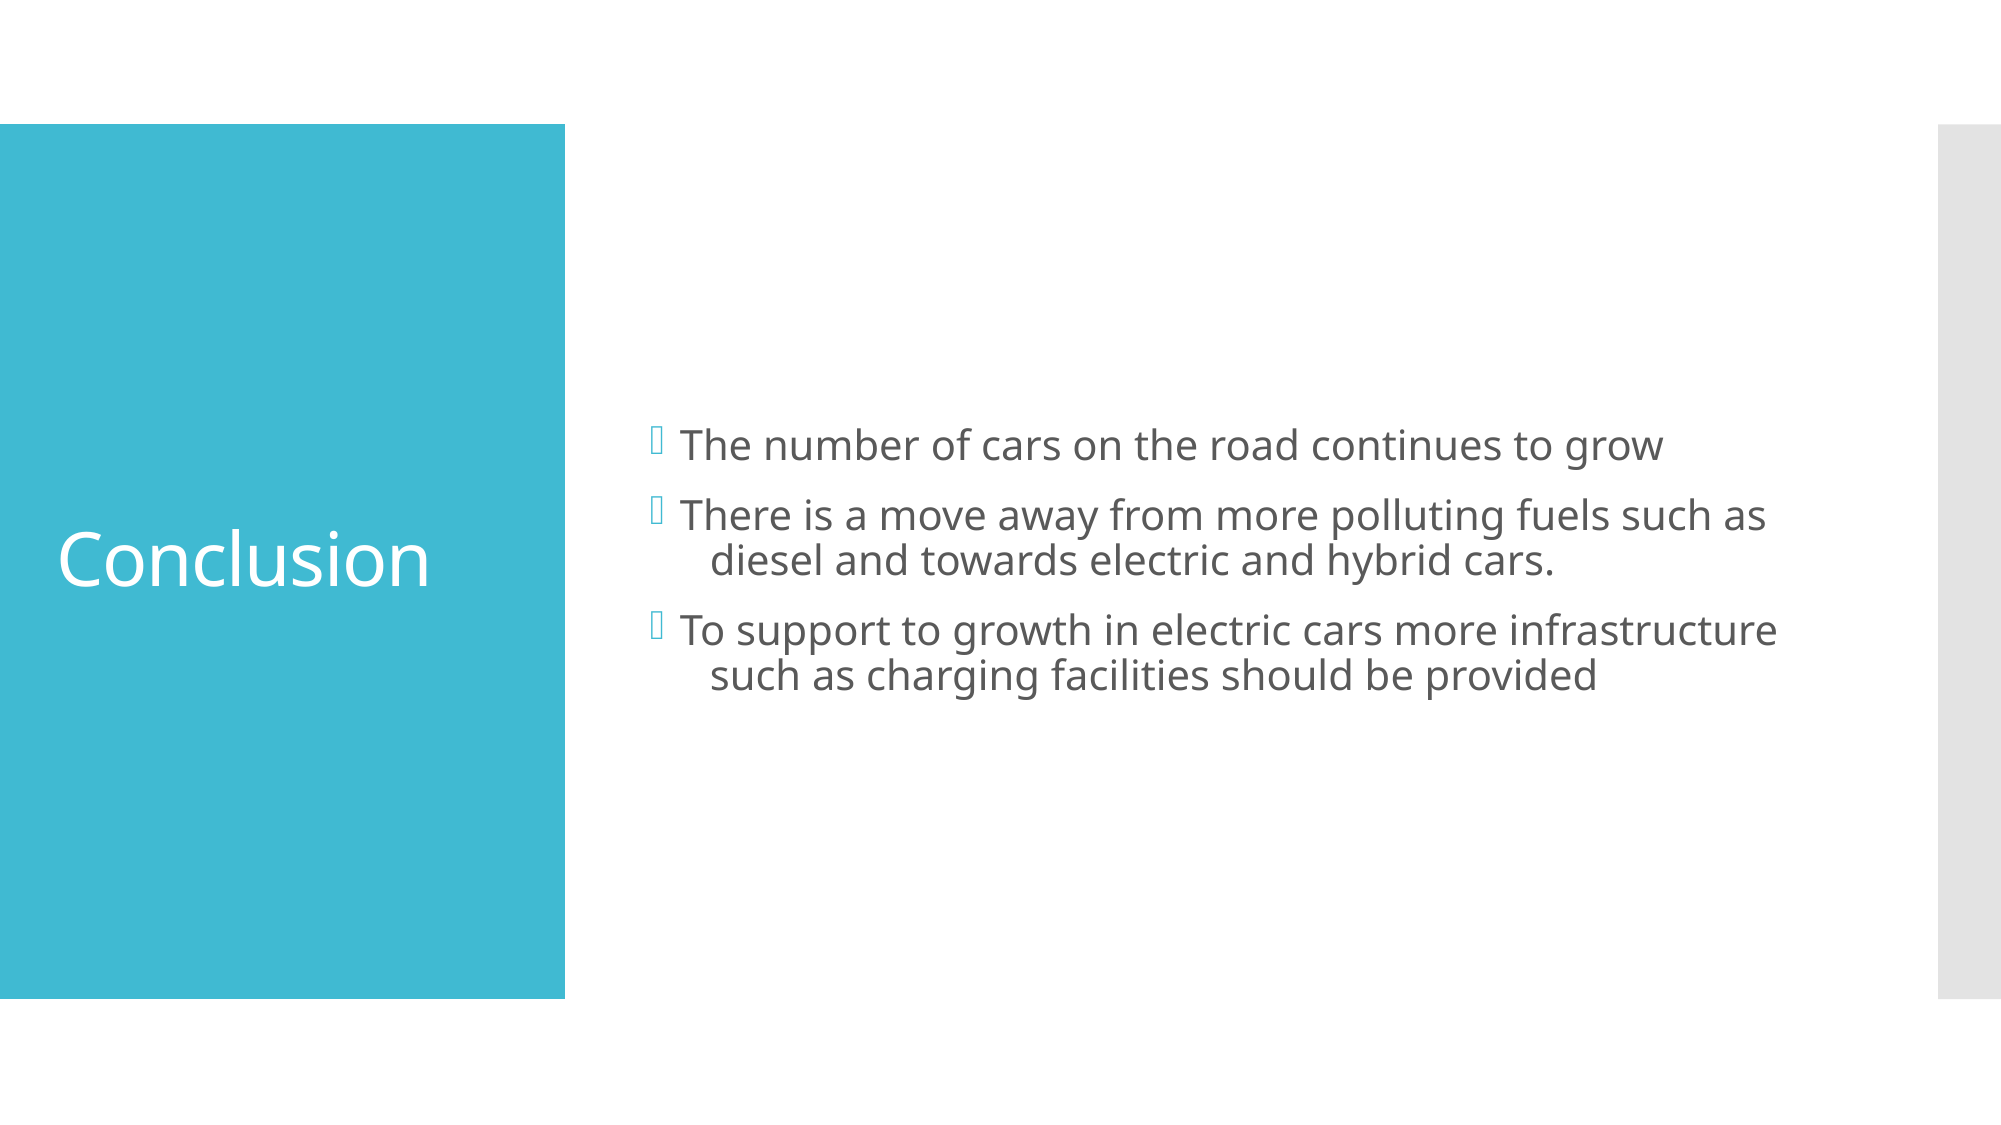

The number of cars on the road continues to grow
There is a move away from more polluting fuels such as diesel and towards electric and hybrid cars.
To support to growth in electric cars more infrastructure such as charging facilities should be provided
# Conclusion